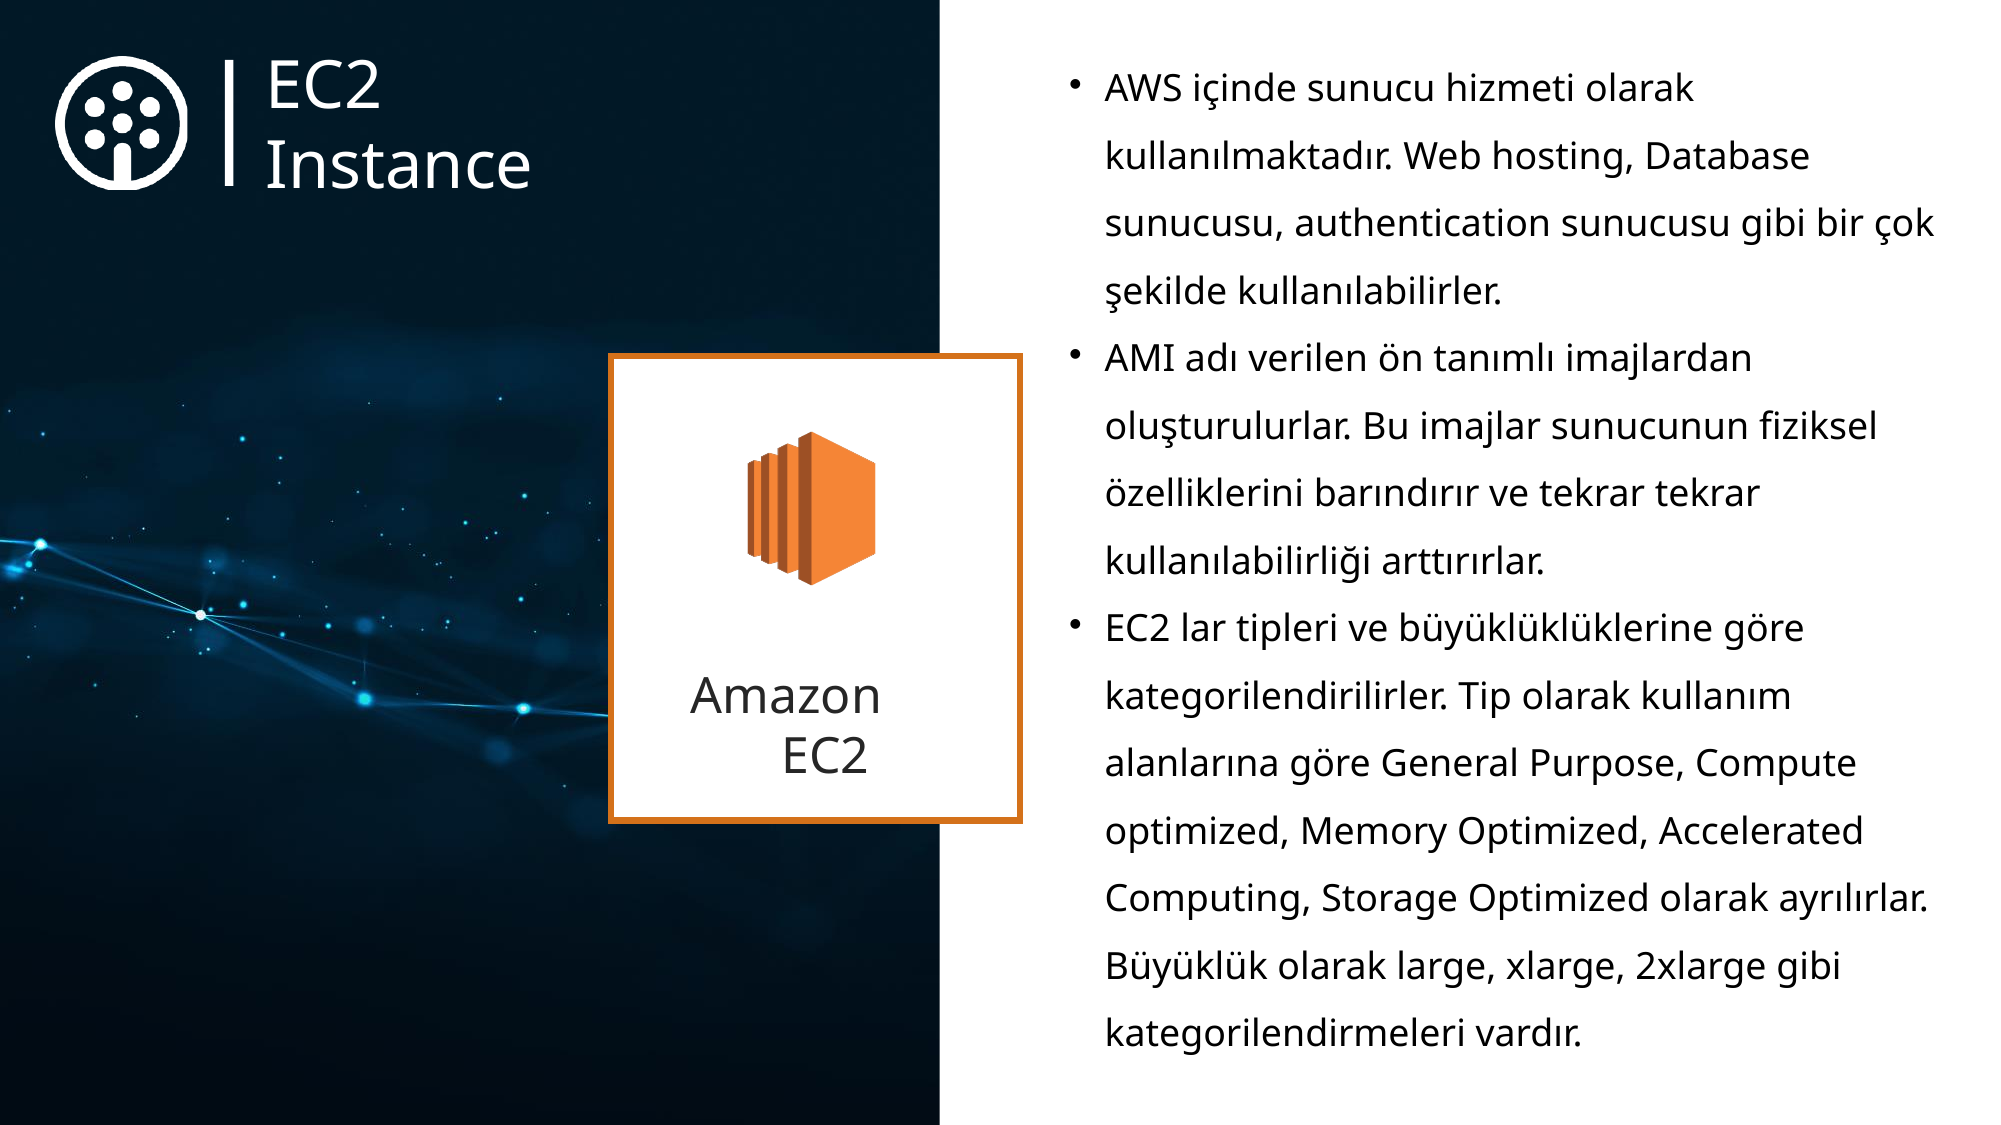

AWS içinde sunucu hizmeti olarak kullanılmaktadır. Web hosting, Database sunucusu, authentication sunucusu gibi bir çok şekilde kullanılabilirler.
AMI adı verilen ön tanımlı imajlardan oluşturulurlar. Bu imajlar sunucunun fiziksel özelliklerini barındırır ve tekrar tekrar kullanılabilirliği arttırırlar.
EC2 lar tipleri ve büyüklüklüklerine göre kategorilendirilirler. Tip olarak kullanım alanlarına göre General Purpose, Compute optimized, Memory Optimized, Accelerated Computing, Storage Optimized olarak ayrılırlar. Büyüklük olarak large, xlarge, 2xlarge gibi kategorilendirmeleri vardır.
EC2
Instance
 Amazon
 EC2